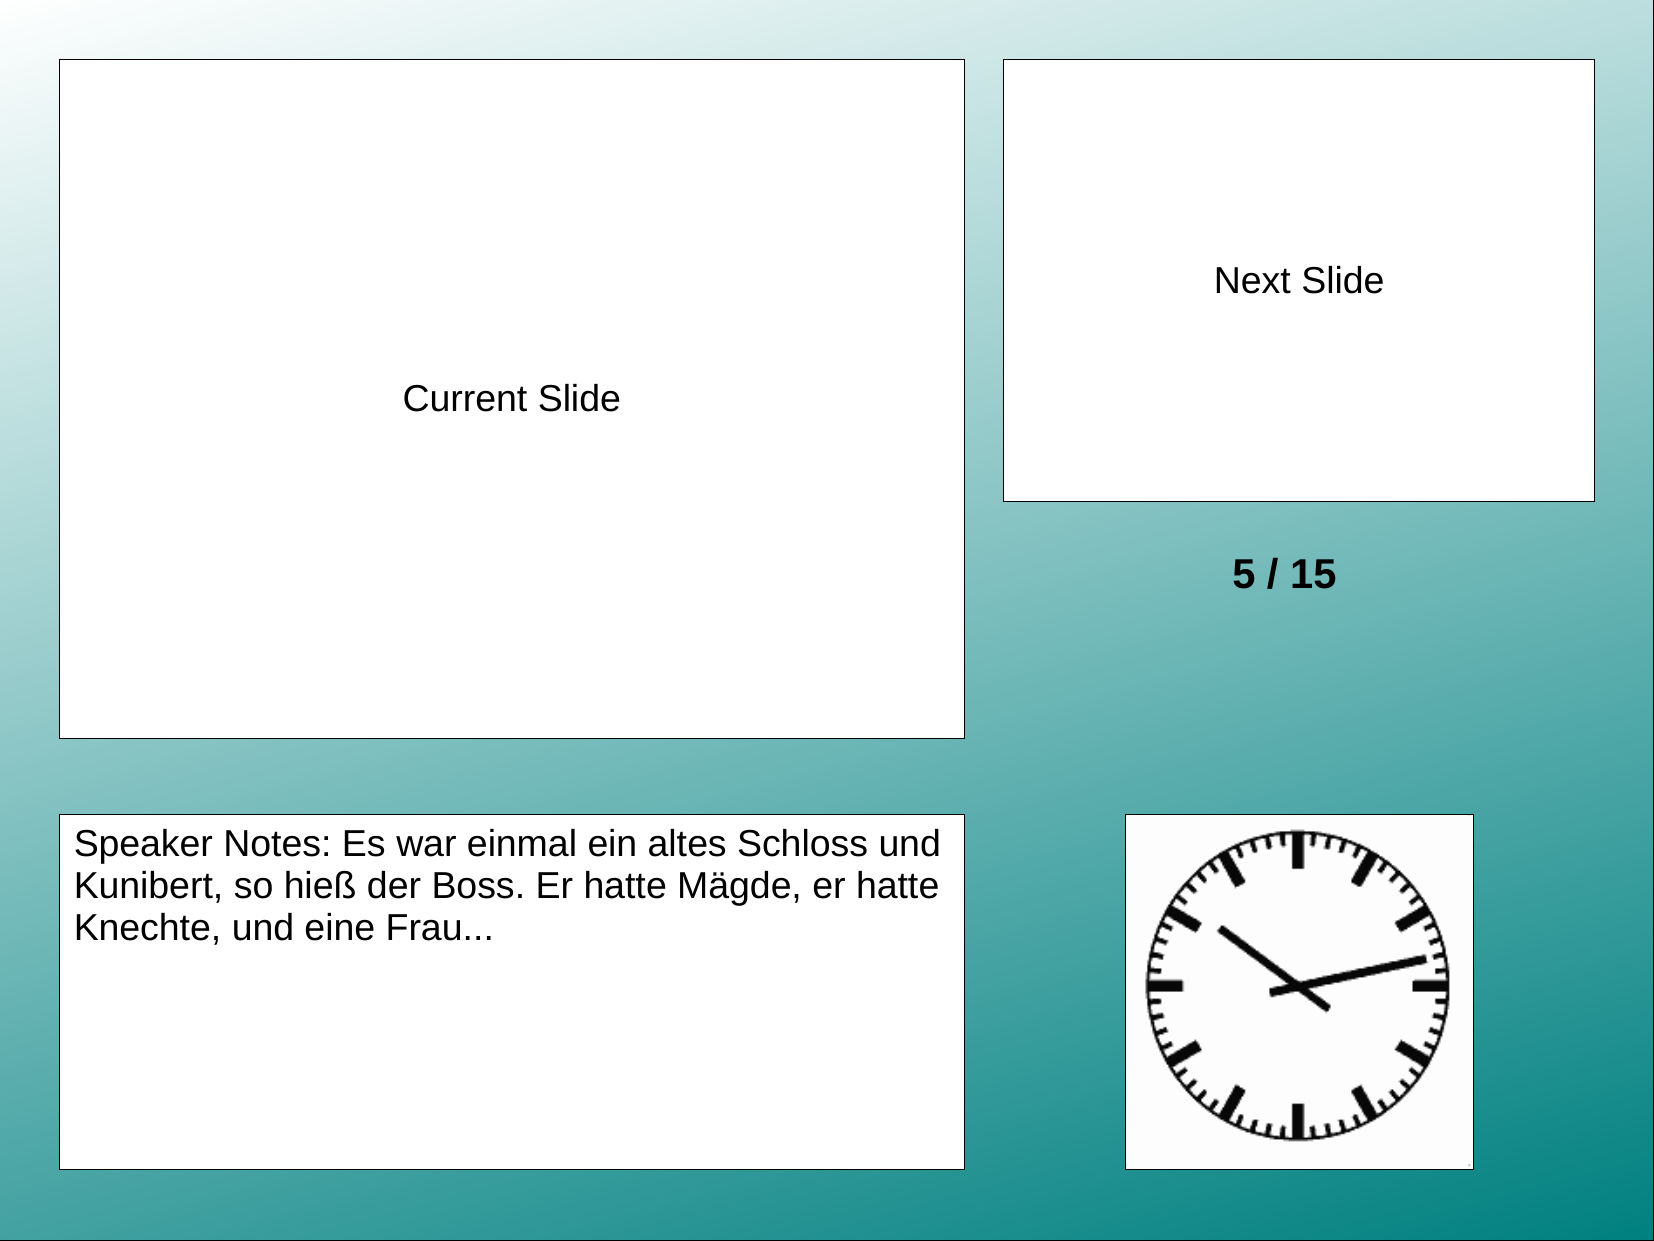

Current Slide
Next Slide
5 / 15
Speaker Notes: Es war einmal ein altes Schloss und
Kunibert, so hieß der Boss. Er hatte Mägde, er hatte
Knechte, und eine Frau...